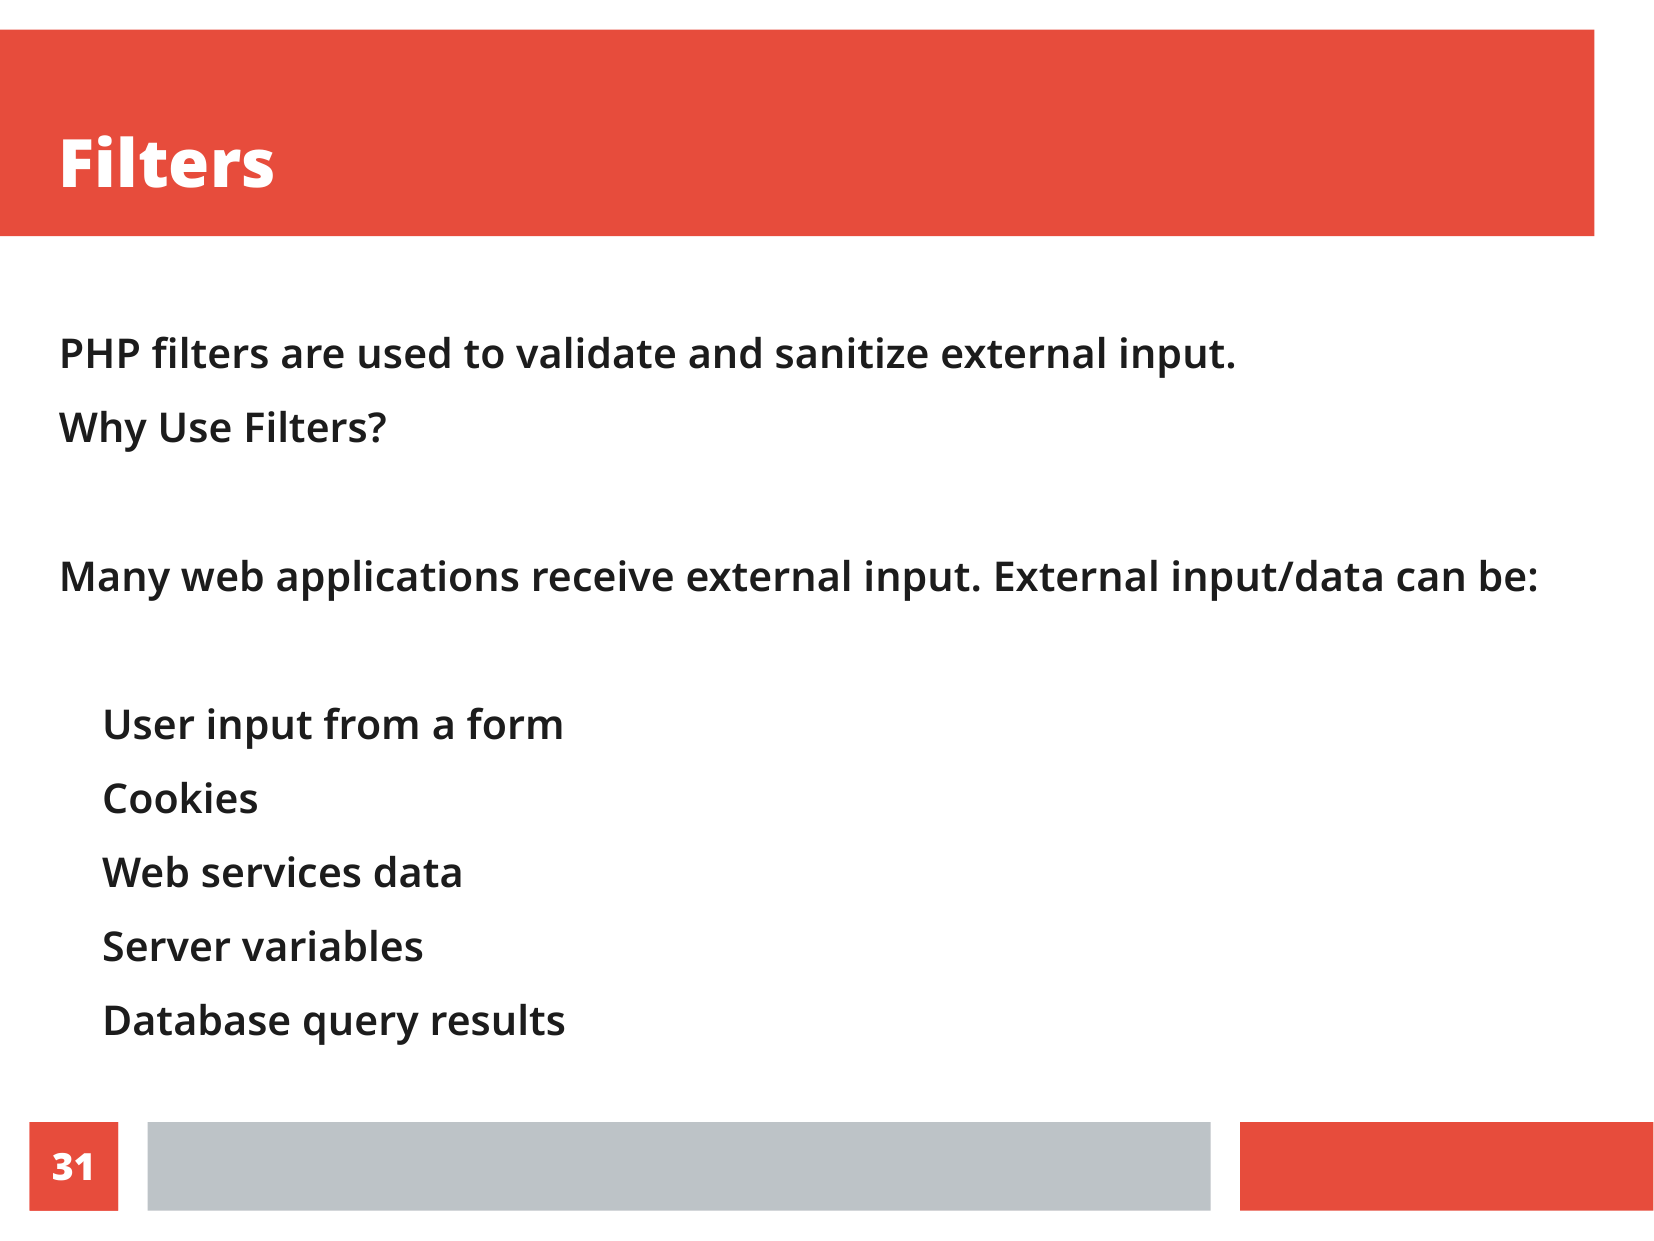

# Filters
PHP filters are used to validate and sanitize external input.
Why Use Filters?
Many web applications receive external input. External input/data can be:
 User input from a form
 Cookies
 Web services data
 Server variables
 Database query results
31